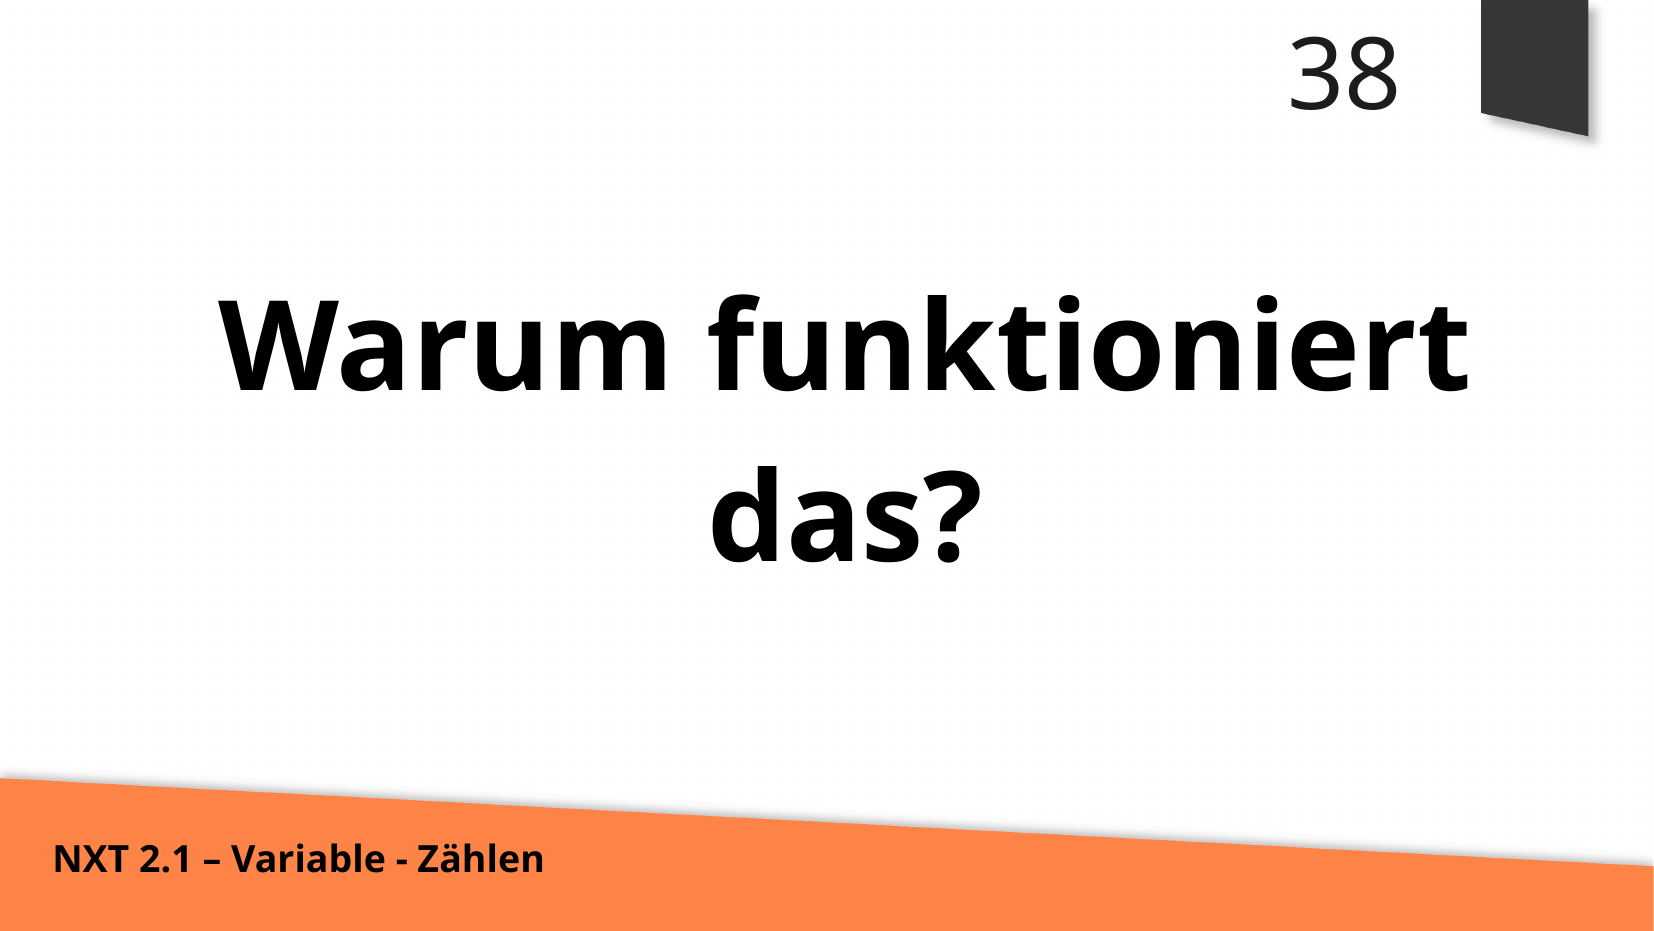

# Warum funktioniert das?
NXT 2.1 – Variable - Zählen